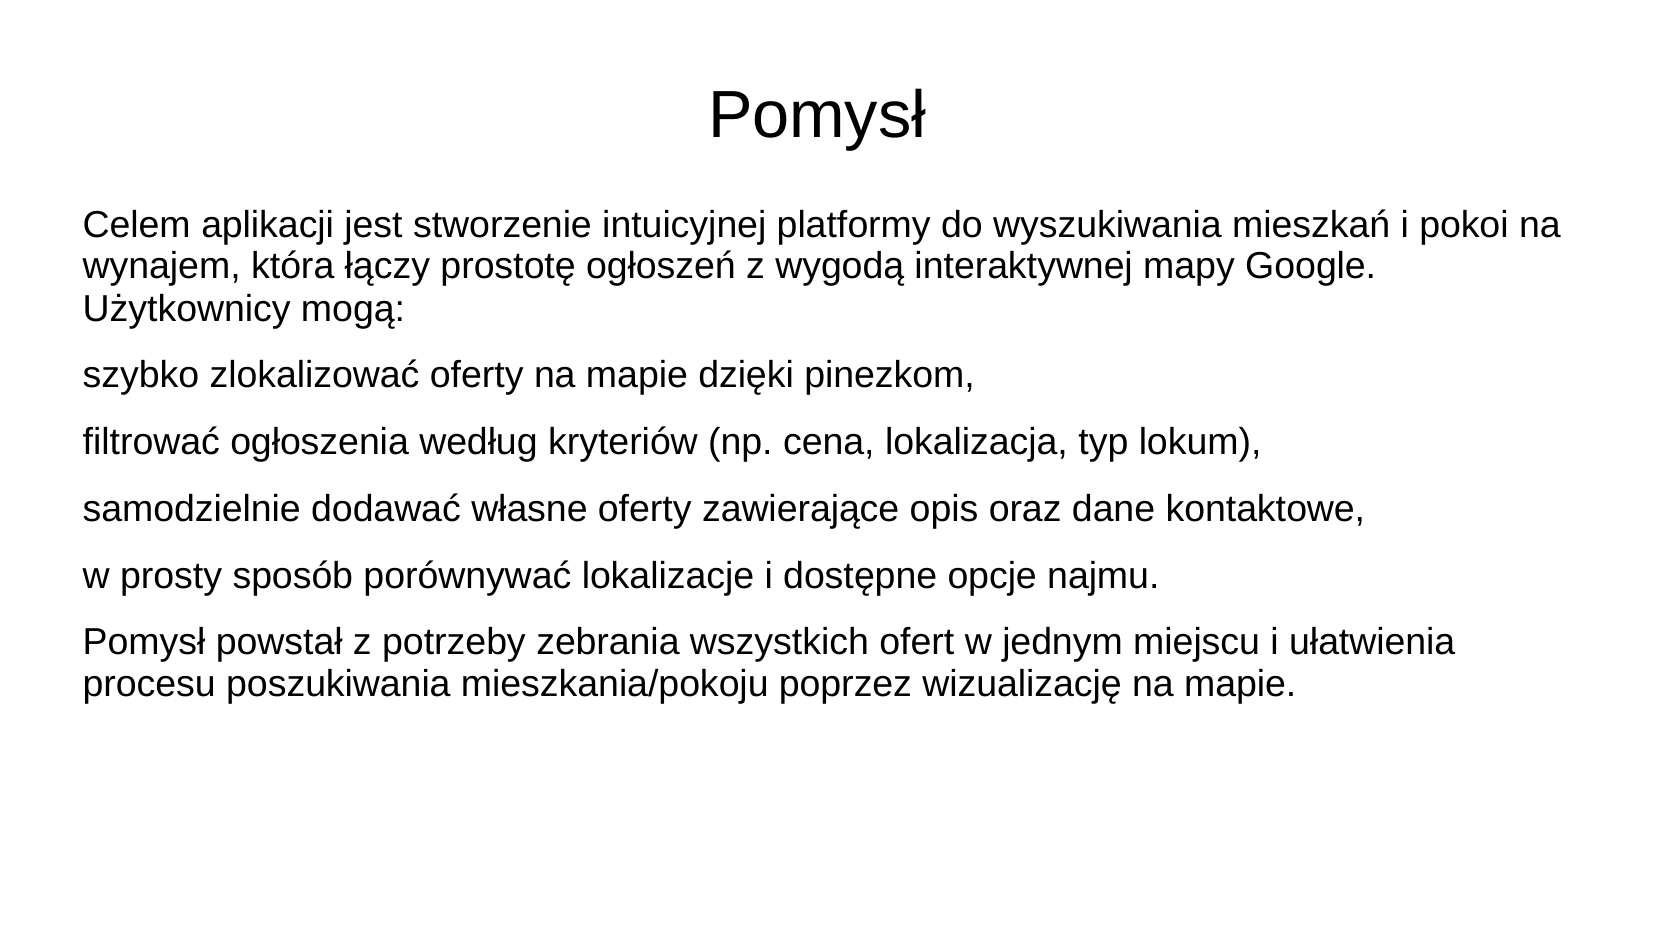

# Pomysł
Celem aplikacji jest stworzenie intuicyjnej platformy do wyszukiwania mieszkań i pokoi na wynajem, która łączy prostotę ogłoszeń z wygodą interaktywnej mapy Google. Użytkownicy mogą:
szybko zlokalizować oferty na mapie dzięki pinezkom,
filtrować ogłoszenia według kryteriów (np. cena, lokalizacja, typ lokum),
samodzielnie dodawać własne oferty zawierające opis oraz dane kontaktowe,
w prosty sposób porównywać lokalizacje i dostępne opcje najmu.
Pomysł powstał z potrzeby zebrania wszystkich ofert w jednym miejscu i ułatwienia procesu poszukiwania mieszkania/pokoju poprzez wizualizację na mapie.